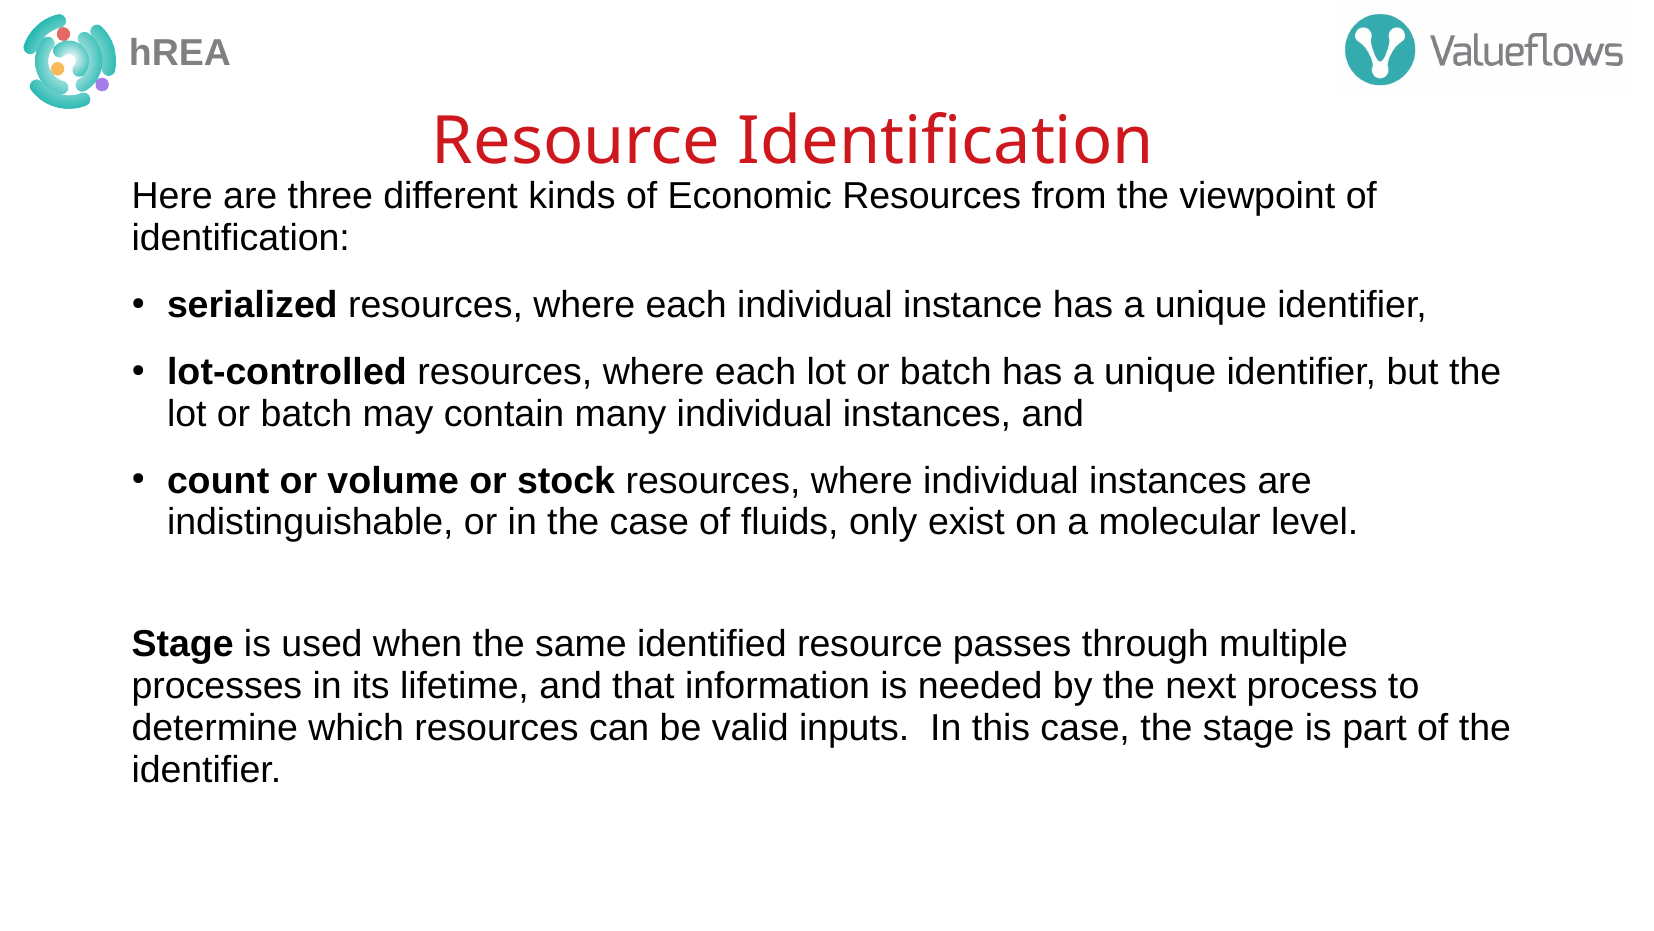

hREA
Resource Identification
Here are three different kinds of Economic Resources from the viewpoint of identification:
serialized resources, where each individual instance has a unique identifier,
lot-controlled resources, where each lot or batch has a unique identifier, but the lot or batch may contain many individual instances, and
count or volume or stock resources, where individual instances are indistinguishable, or in the case of fluids, only exist on a molecular level.
Stage is used when the same identified resource passes through multiple processes in its lifetime, and that information is needed by the next process to determine which resources can be valid inputs. In this case, the stage is part of the identifier.